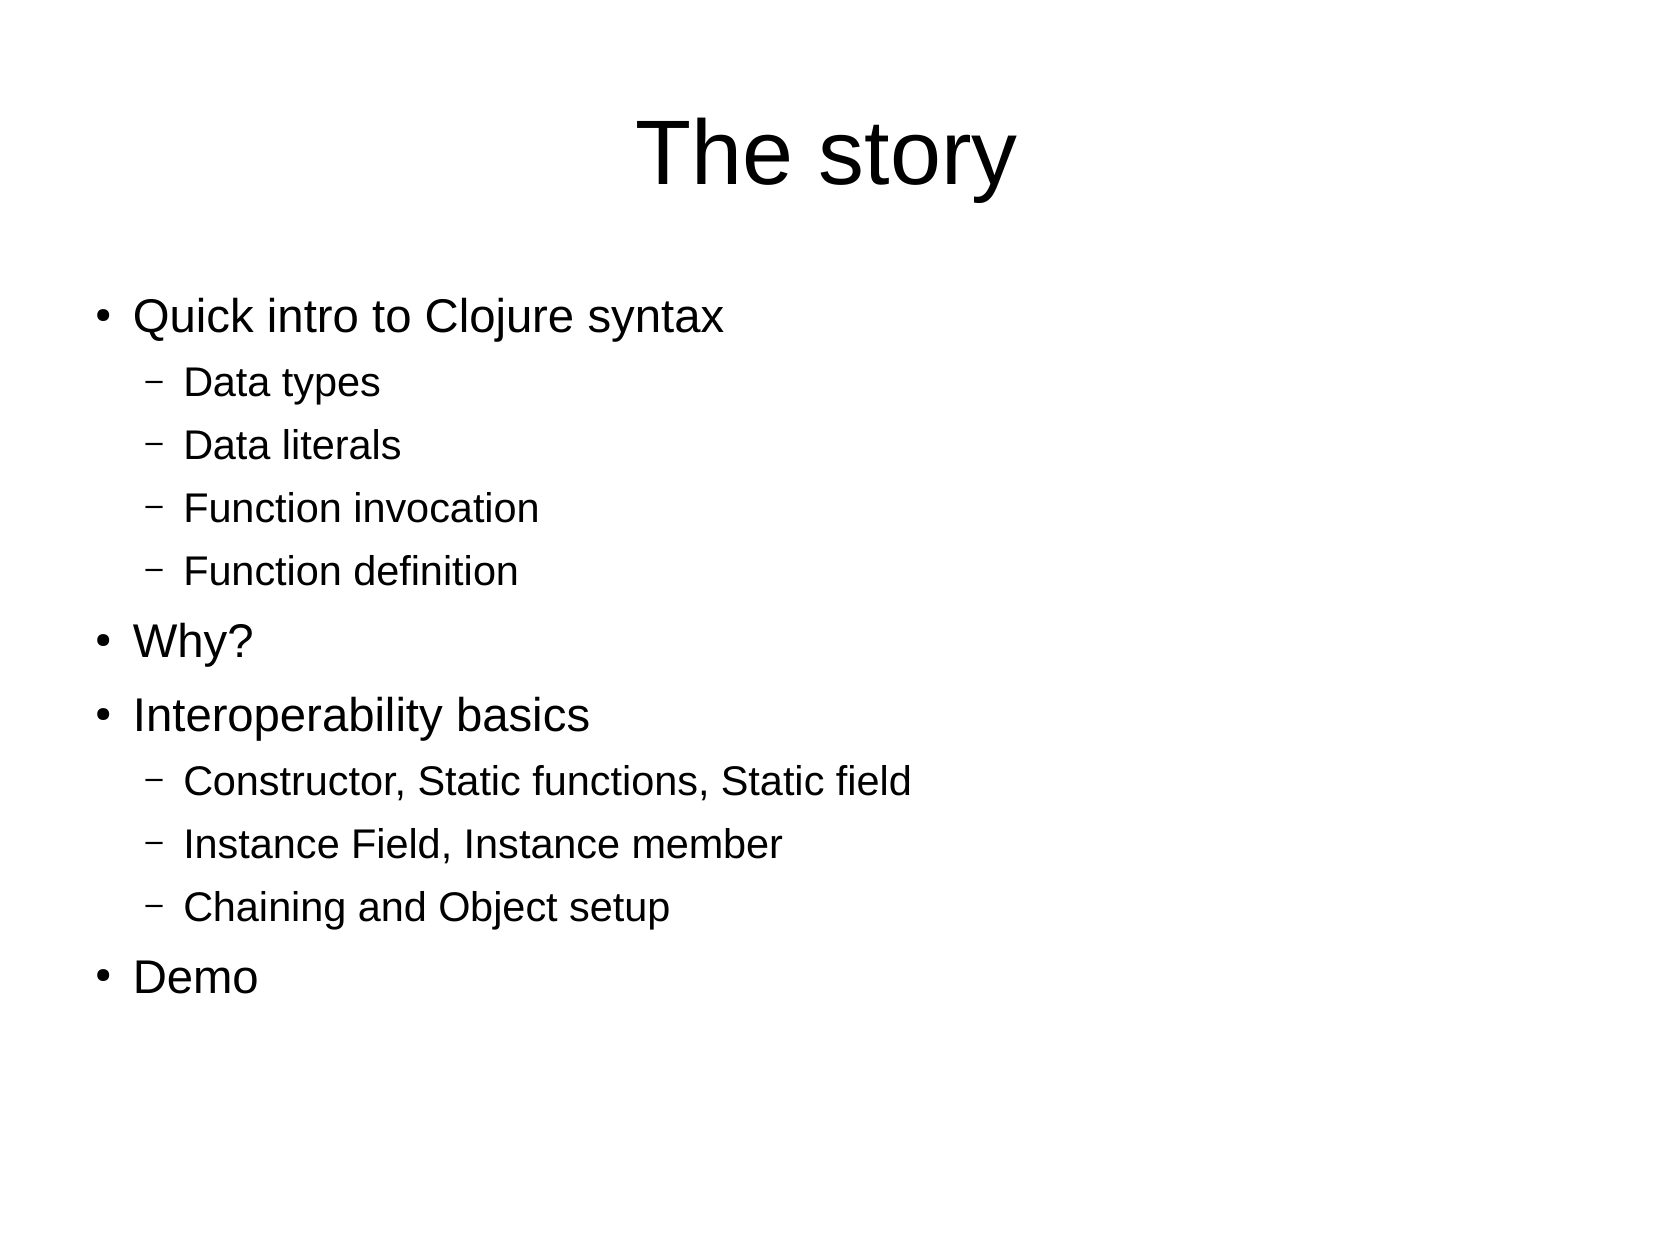

# The story
Quick intro to Clojure syntax
Data types
Data literals
Function invocation
Function definition
Why?
Interoperability basics
Constructor, Static functions, Static field
Instance Field, Instance member
Chaining and Object setup
Demo